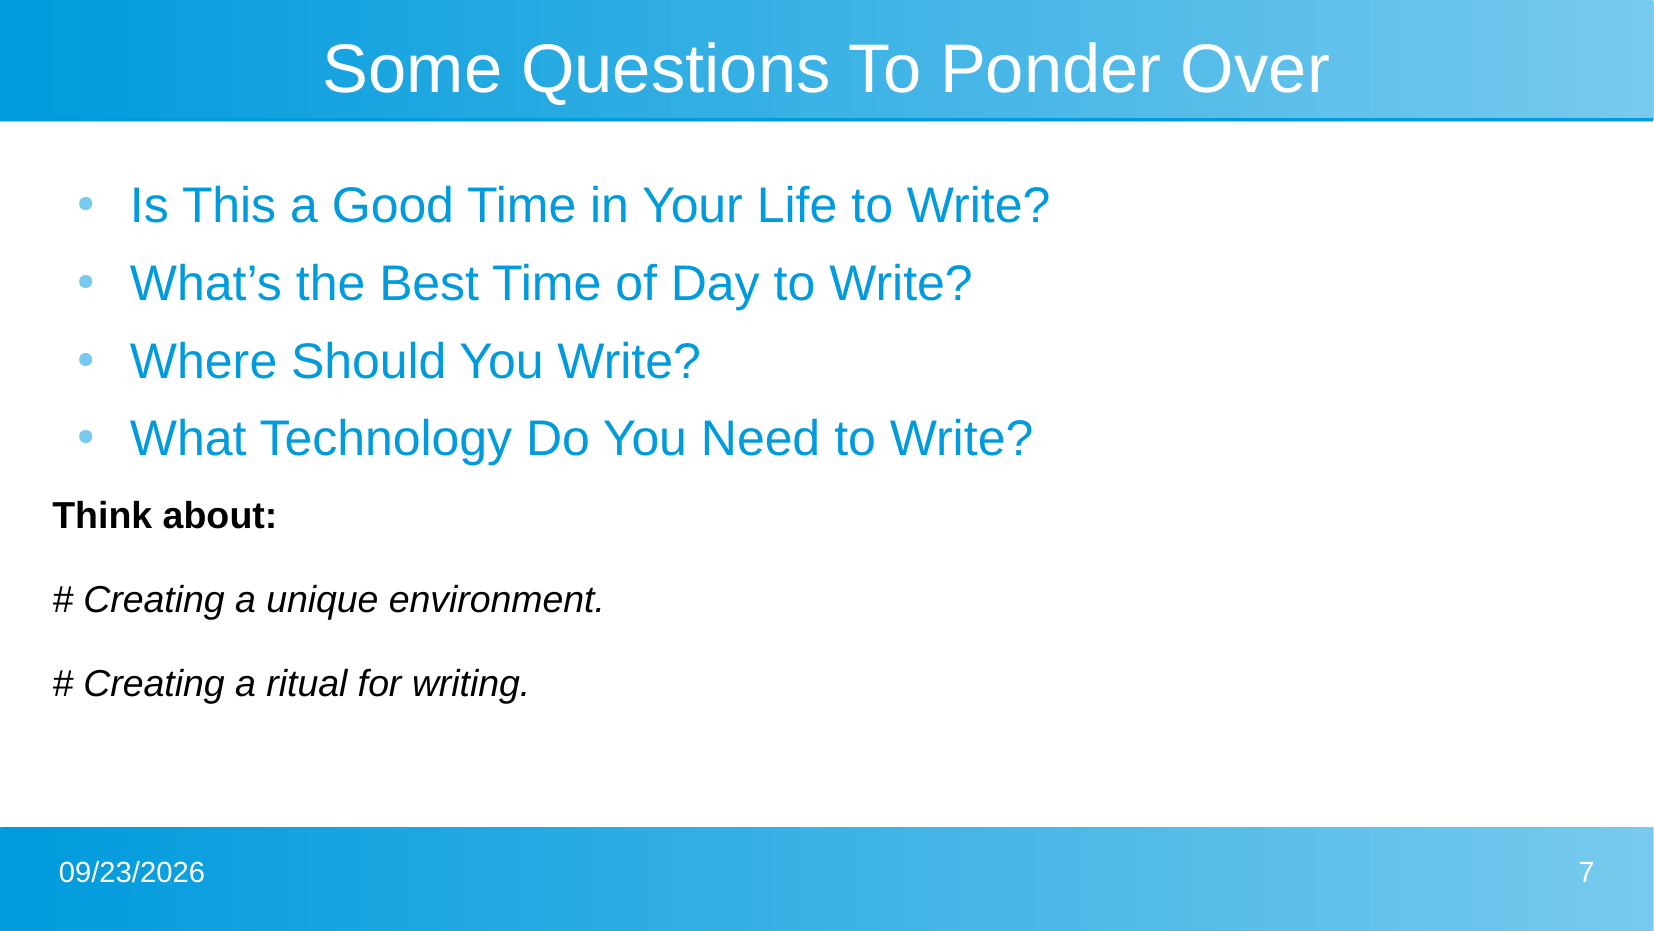

# Some Questions To Ponder Over
Is This a Good Time in Your Life to Write?
What’s the Best Time of Day to Write?
Where Should You Write?
What Technology Do You Need to Write?
Think about:
# Creating a unique environment.
# Creating a ritual for writing.
7